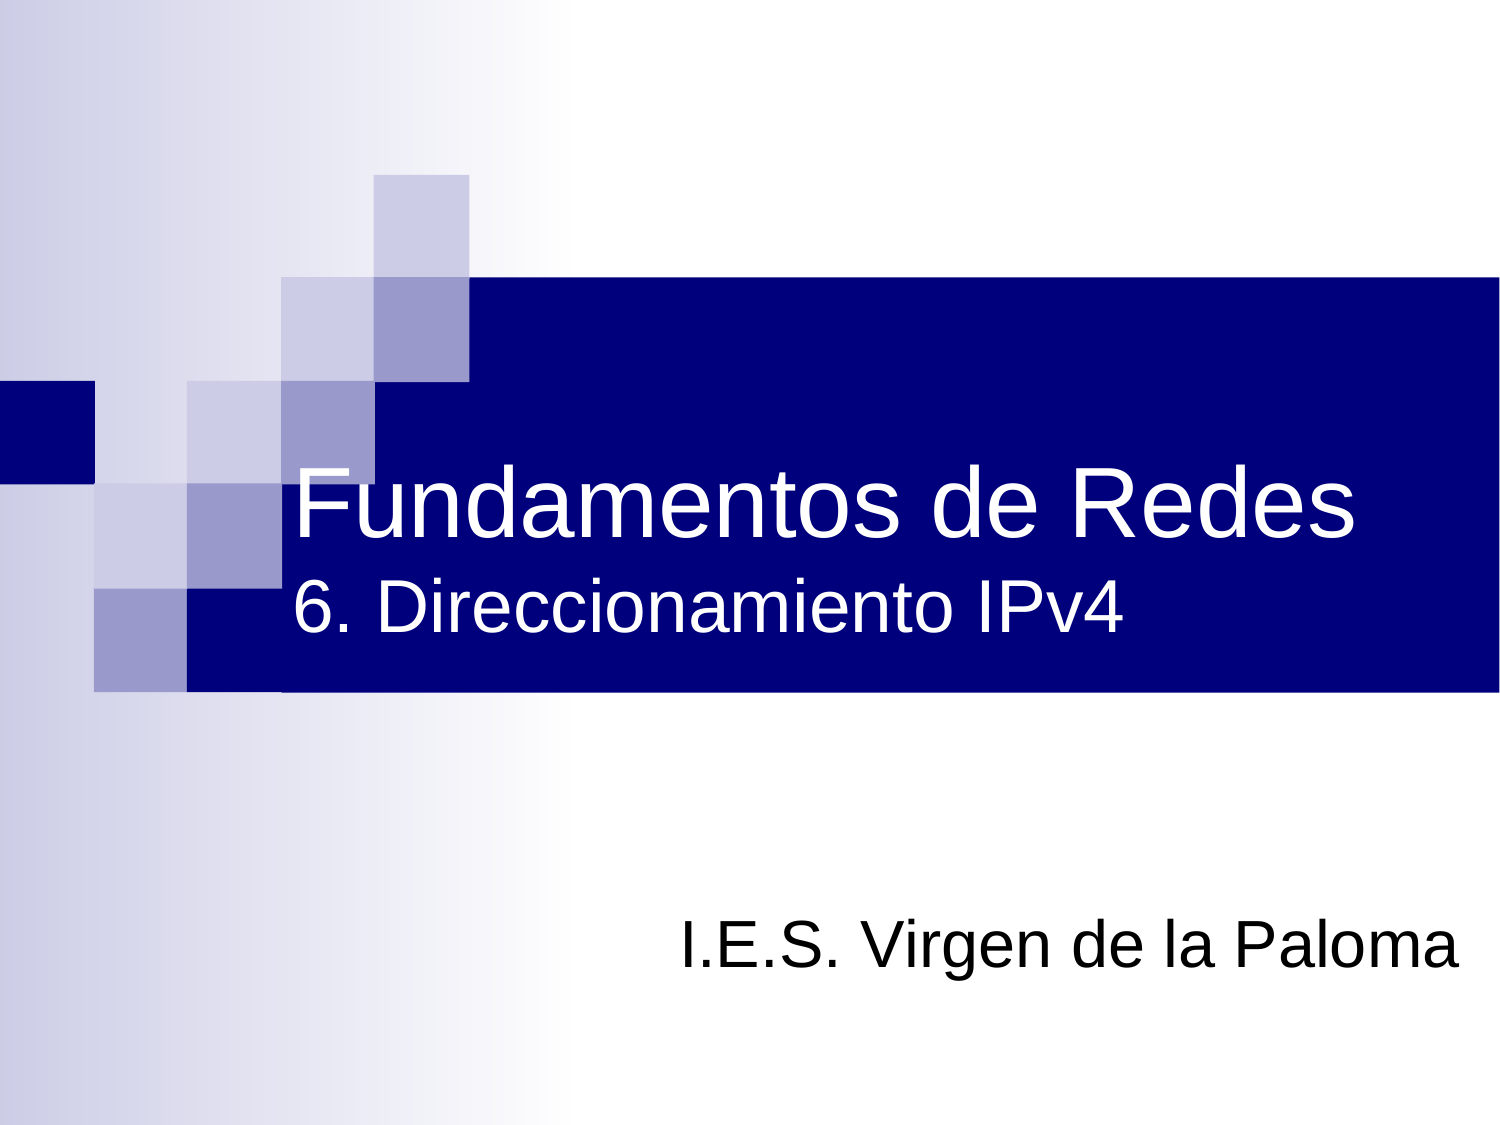

Fundamentos de Redes
6. Direccionamiento IPv4
I.E.S. Virgen de la Paloma